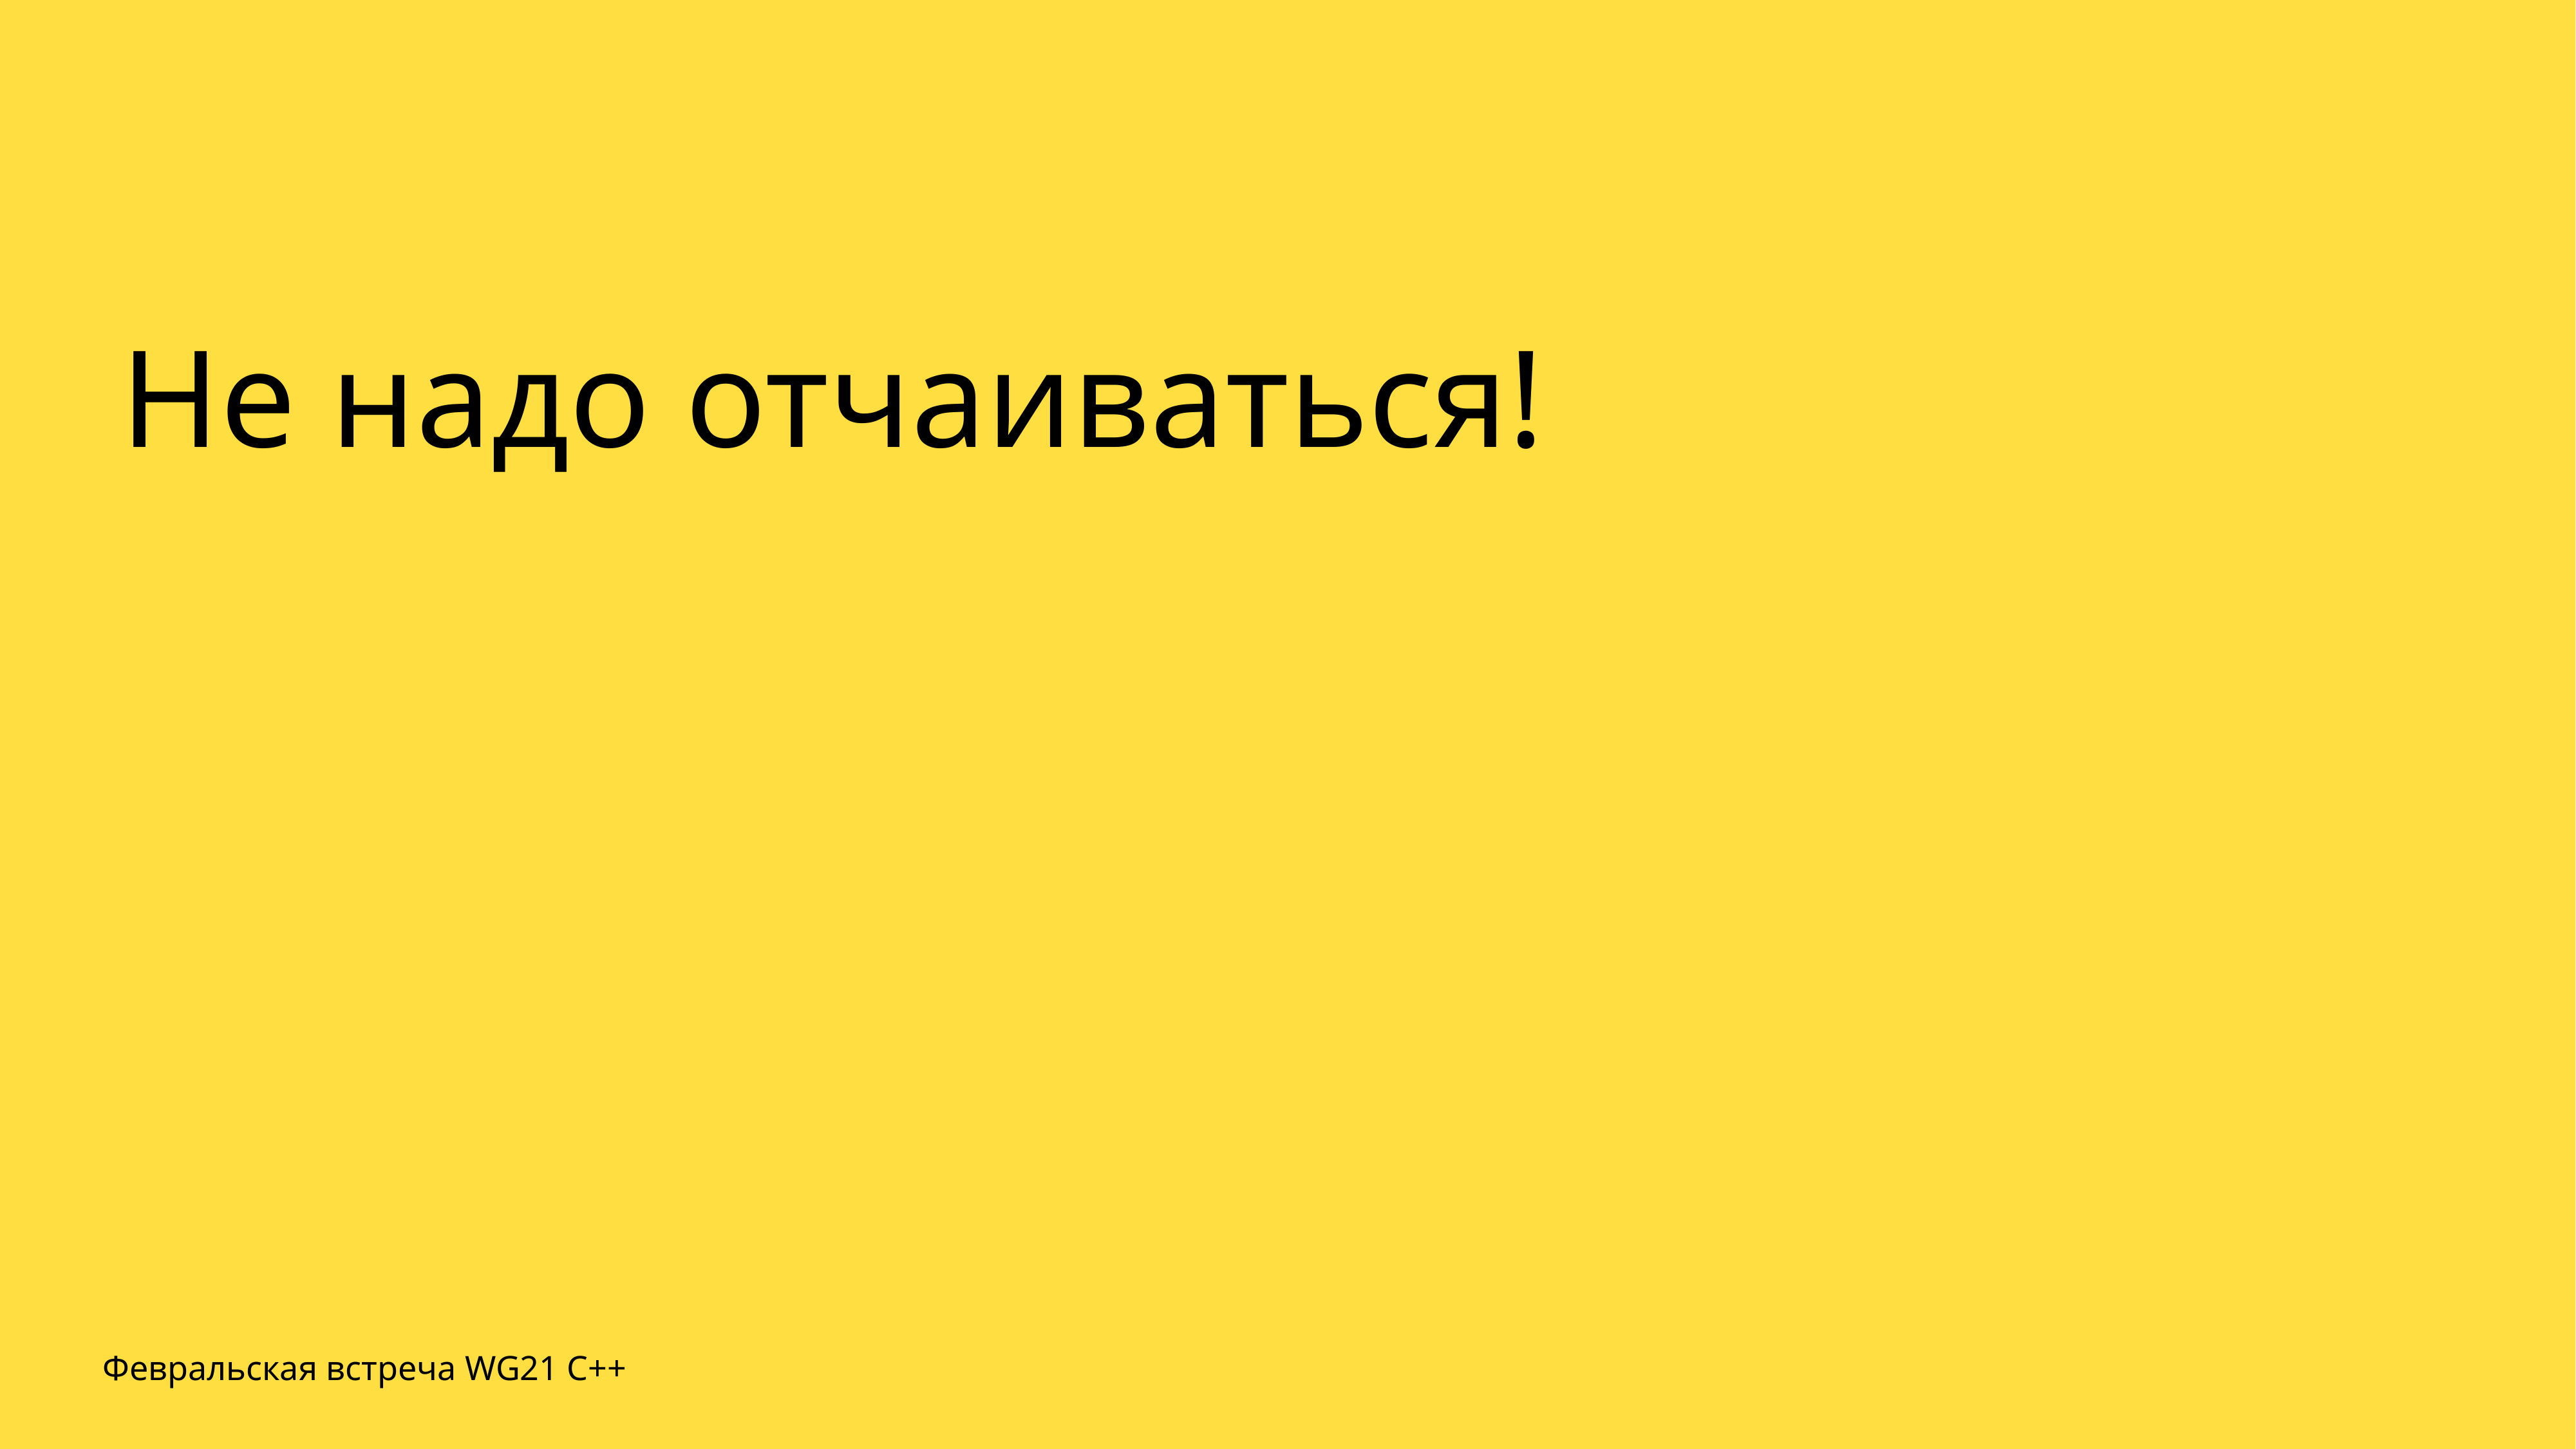

# Не надо отчаиваться!
Февральская встреча WG21 C++